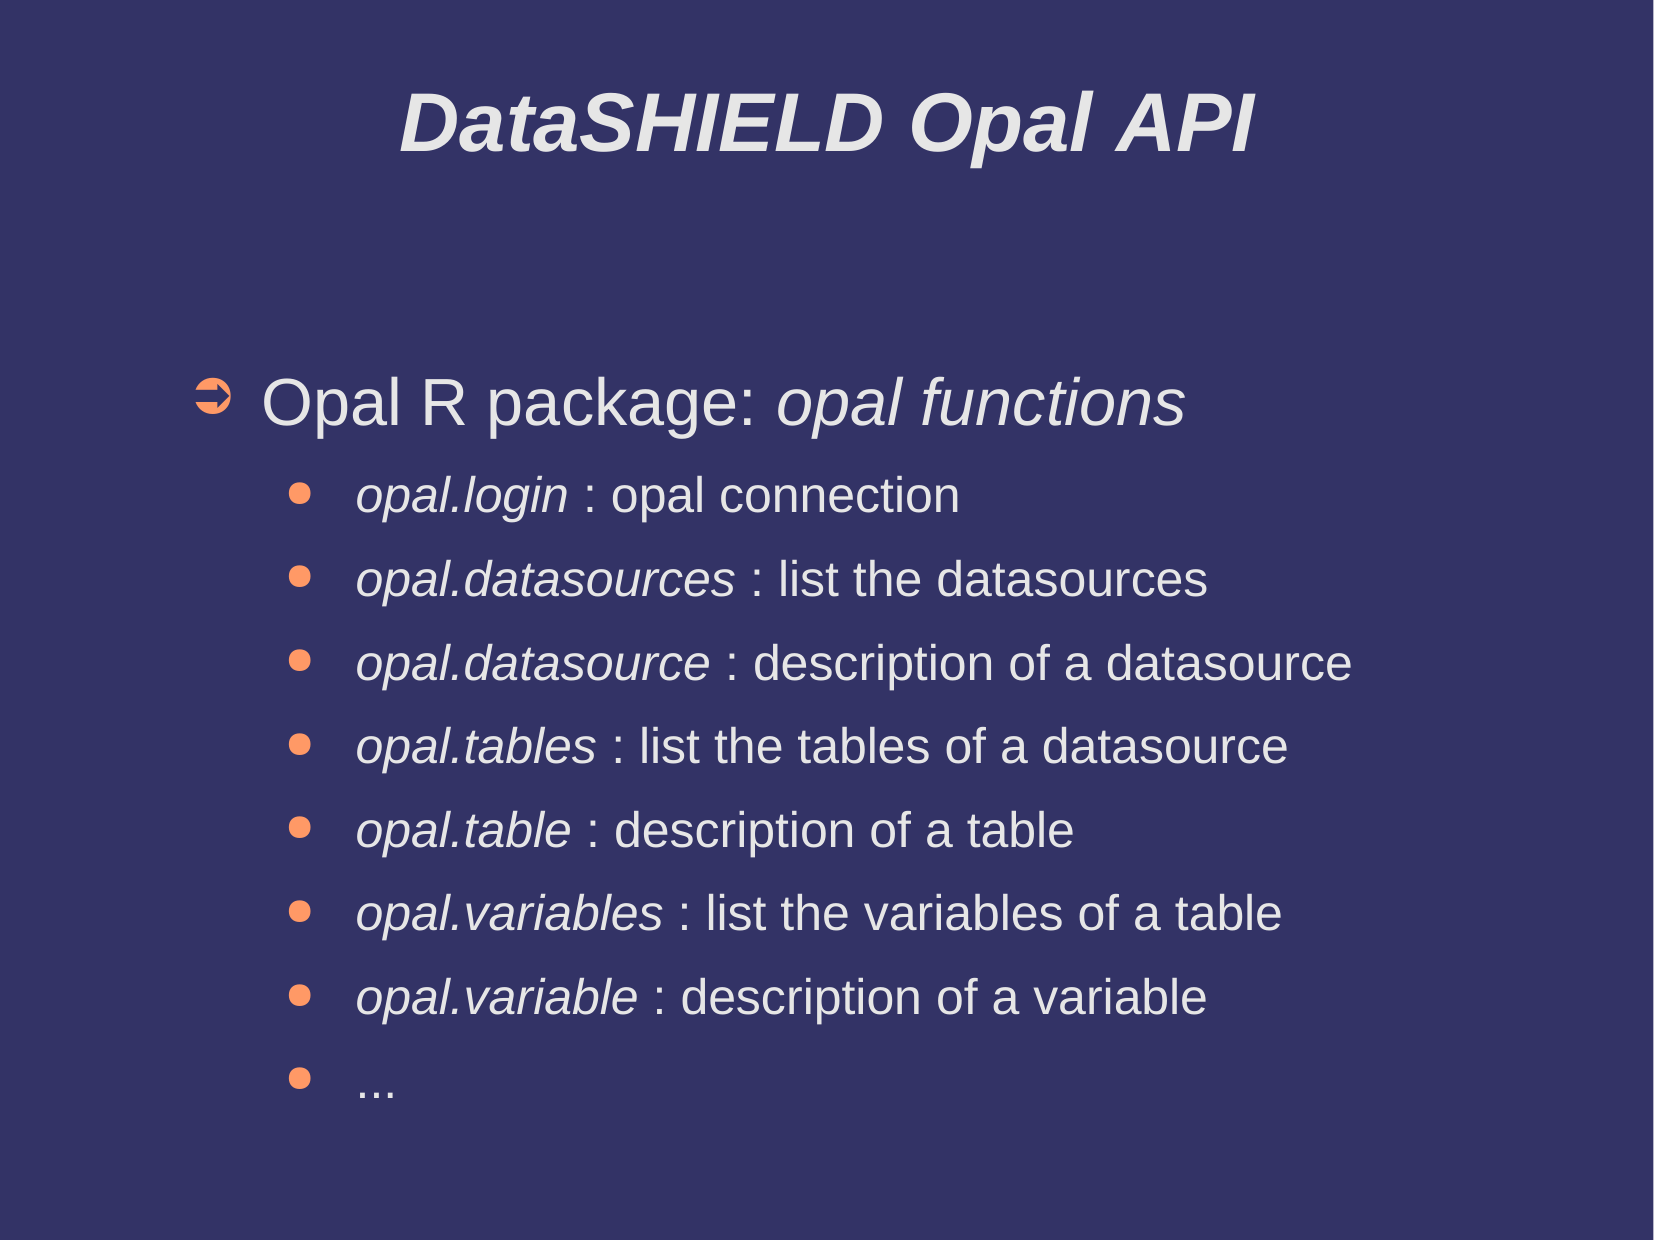

# DataSHIELD Opal API
Opal R package: opal functions
opal.login : opal connection
opal.datasources : list the datasources
opal.datasource : description of a datasource
opal.tables : list the tables of a datasource
opal.table : description of a table
opal.variables : list the variables of a table
opal.variable : description of a variable
...